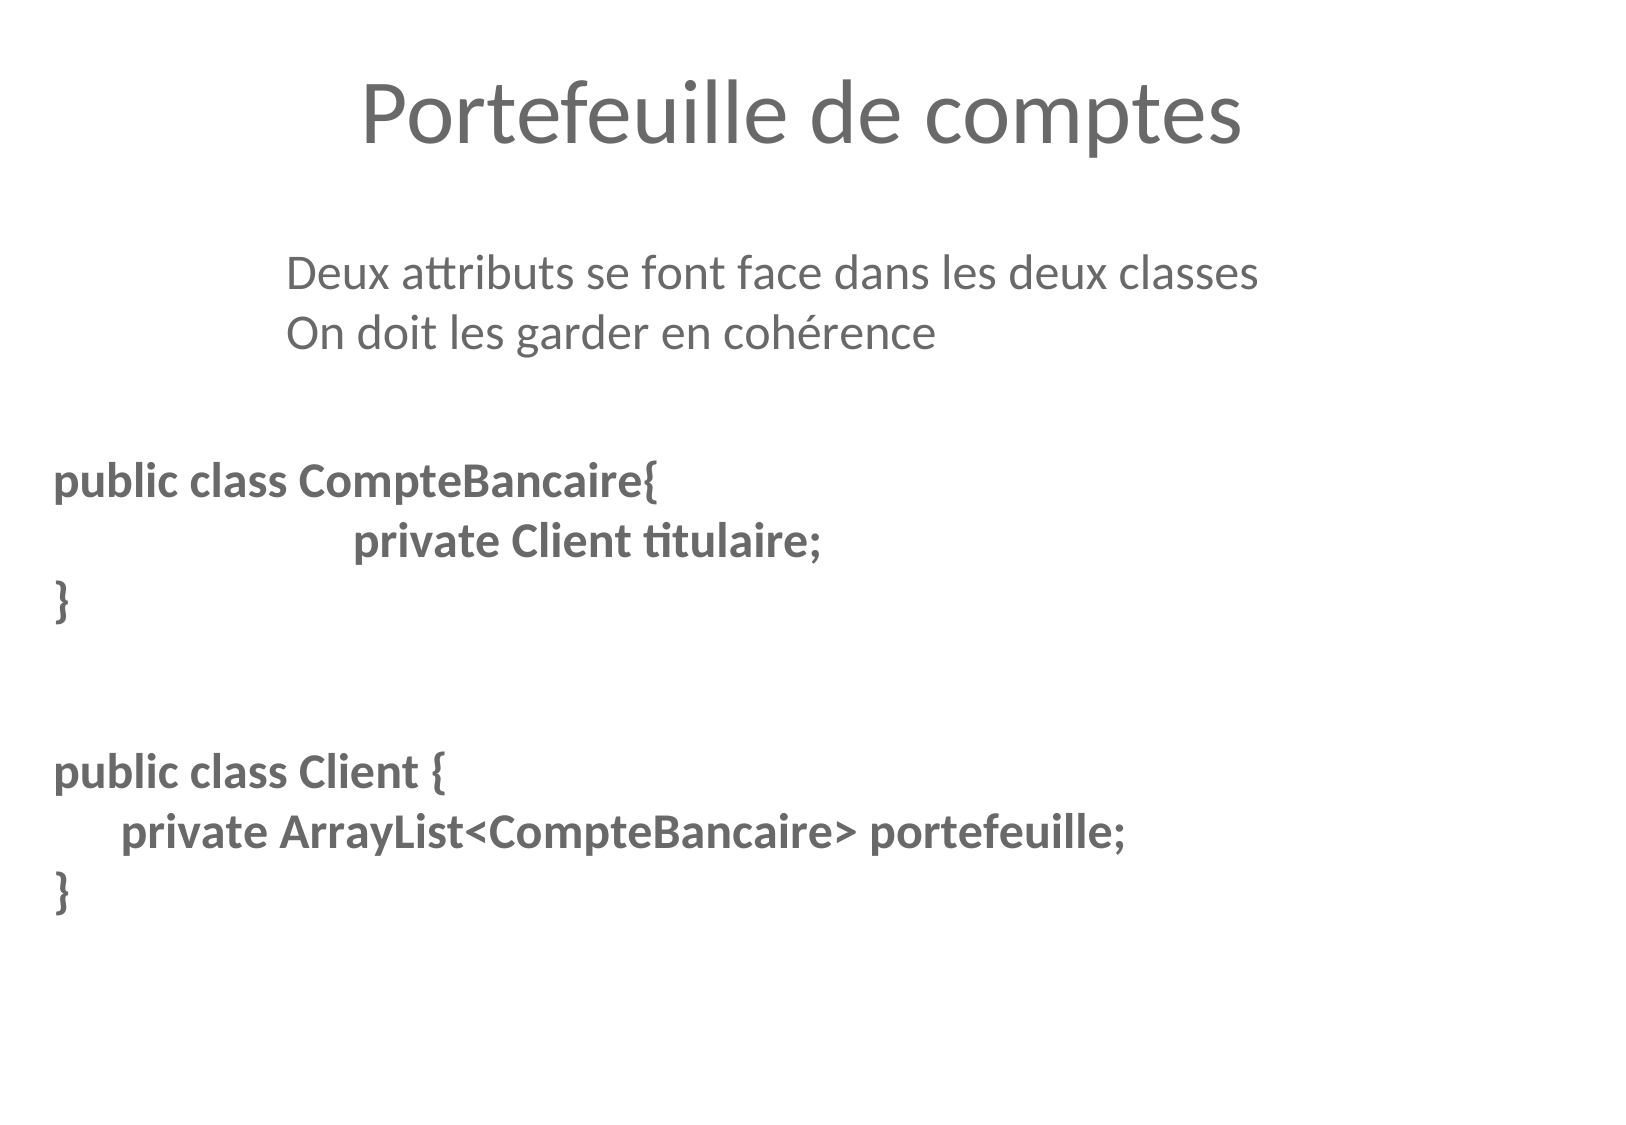

# Portefeuille de comptes
Deux attributs se font face dans les deux classes
On doit les garder en cohérence
public class CompteBancaire{
		private Client titulaire;
}
public class Client {
 private ArrayList<CompteBancaire> portefeuille;
}